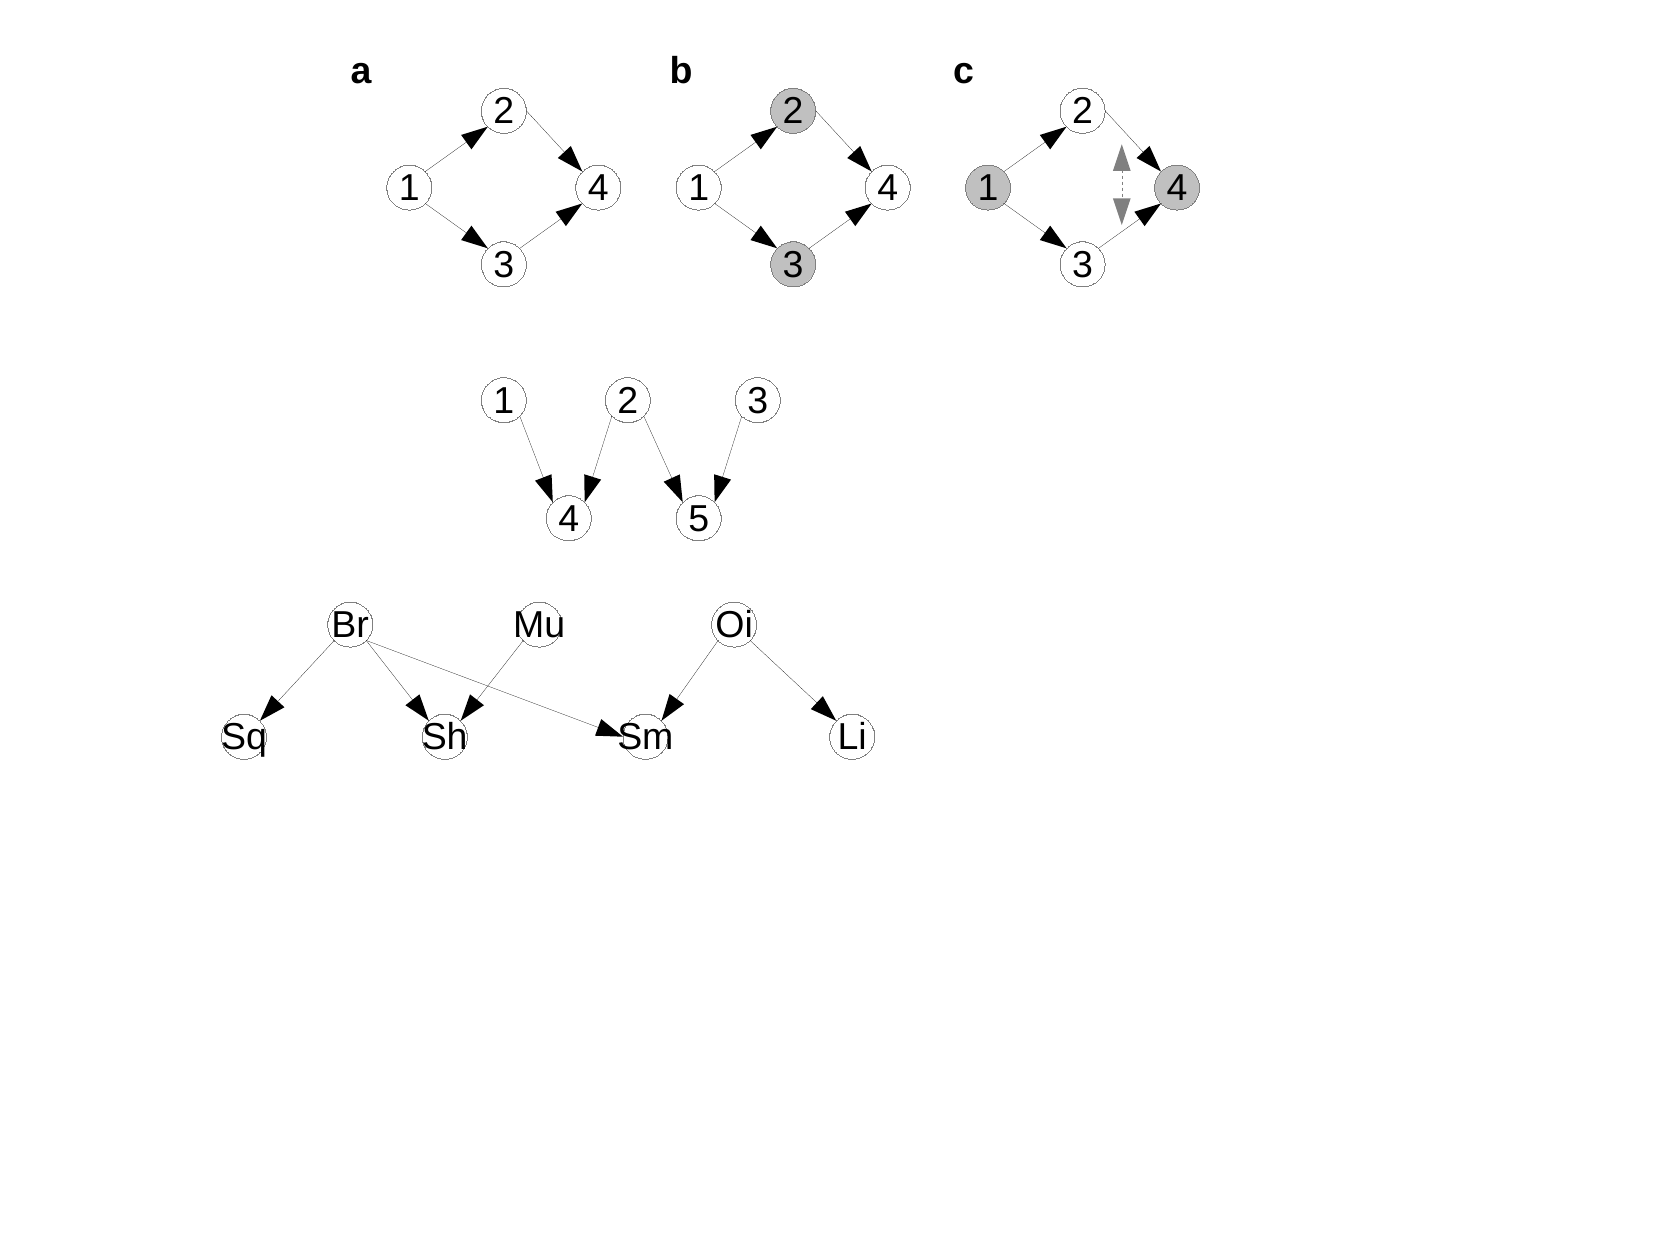

a
b
c
2
2
2
1
4
1
4
1
4
3
3
3
1
2
3
4
5
Br
Mu
Oi
Sq
Sh
Sm
Li